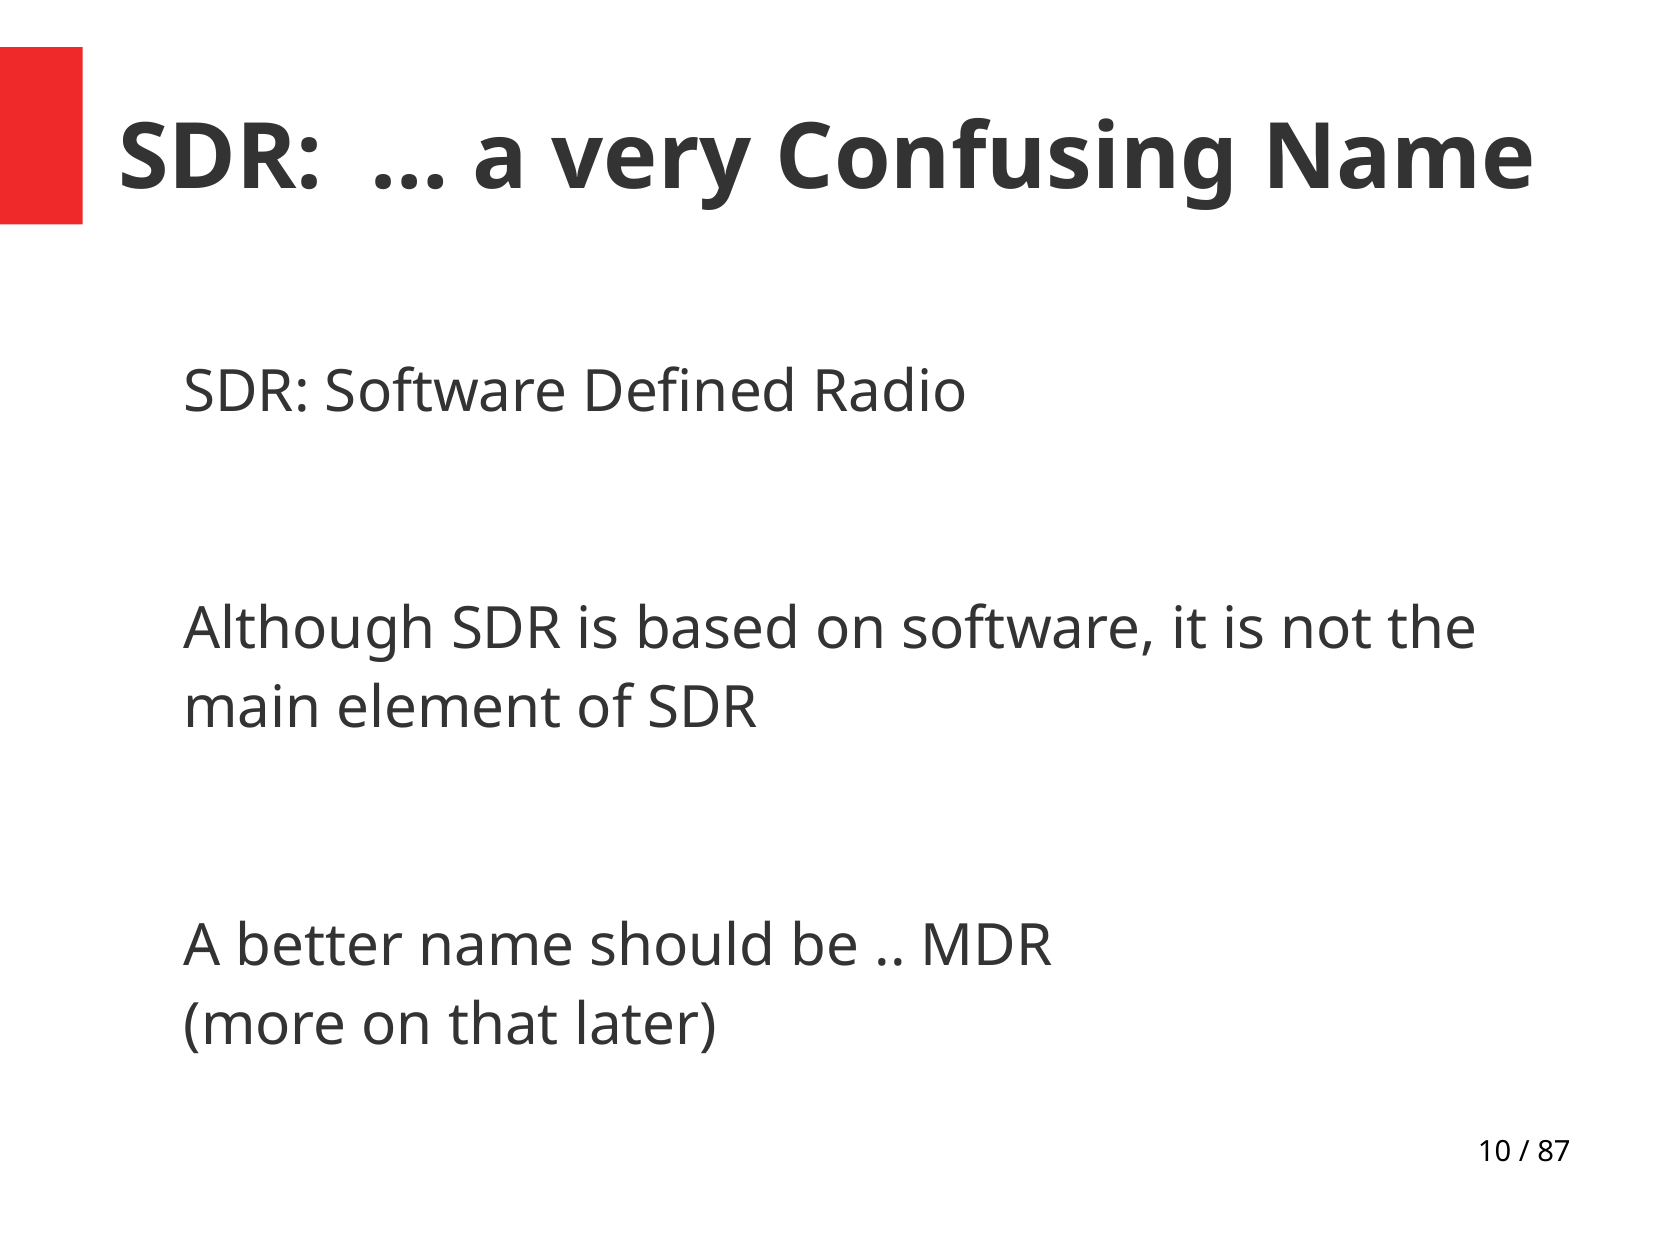

# SDR: … a very Confusing Name
SDR: Software Defined Radio
Although SDR is based on software, it is not the main element of SDR
A better name should be .. MDR
(more on that later)
10